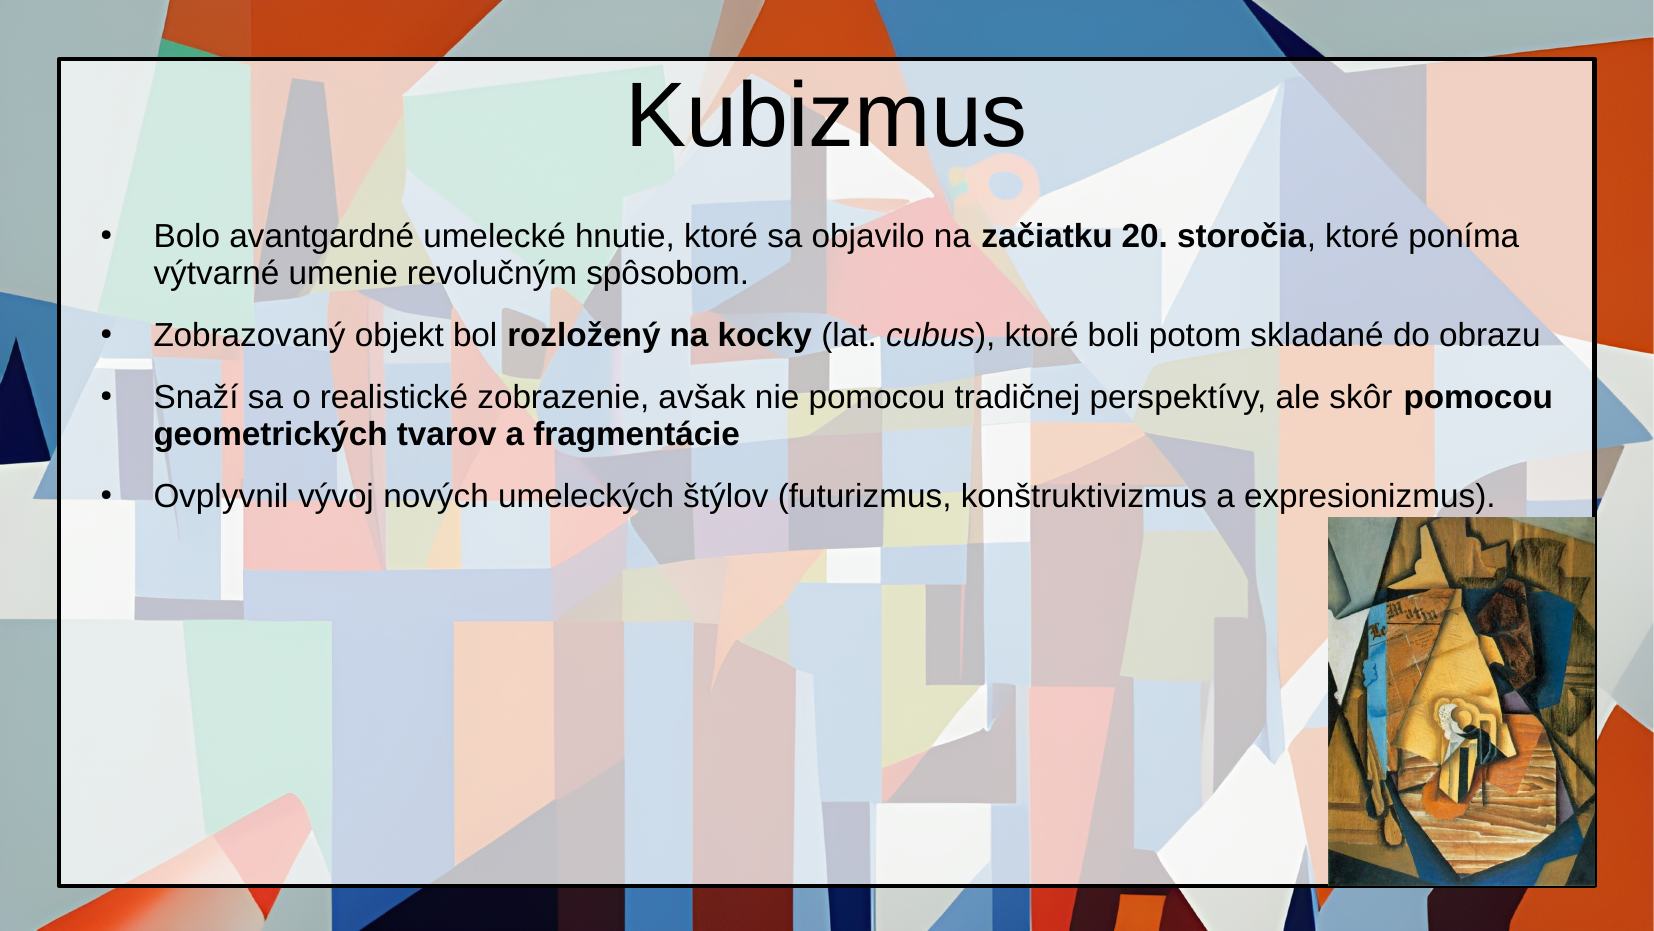

# Kubizmus
Bolo avantgardné umelecké hnutie, ktoré sa objavilo na začiatku 20. storočia, ktoré poníma výtvarné umenie revolučným spôsobom.
Zobrazovaný objekt bol rozložený na kocky (lat. cubus), ktoré boli potom skladané do obrazu
Snaží sa o realistické zobrazenie, avšak nie pomocou tradičnej perspektívy, ale skôr pomocou geometrických tvarov a fragmentácie
Ovplyvnil vývoj nových umeleckých štýlov (futurizmus, konštruktivizmus a expresionizmus).